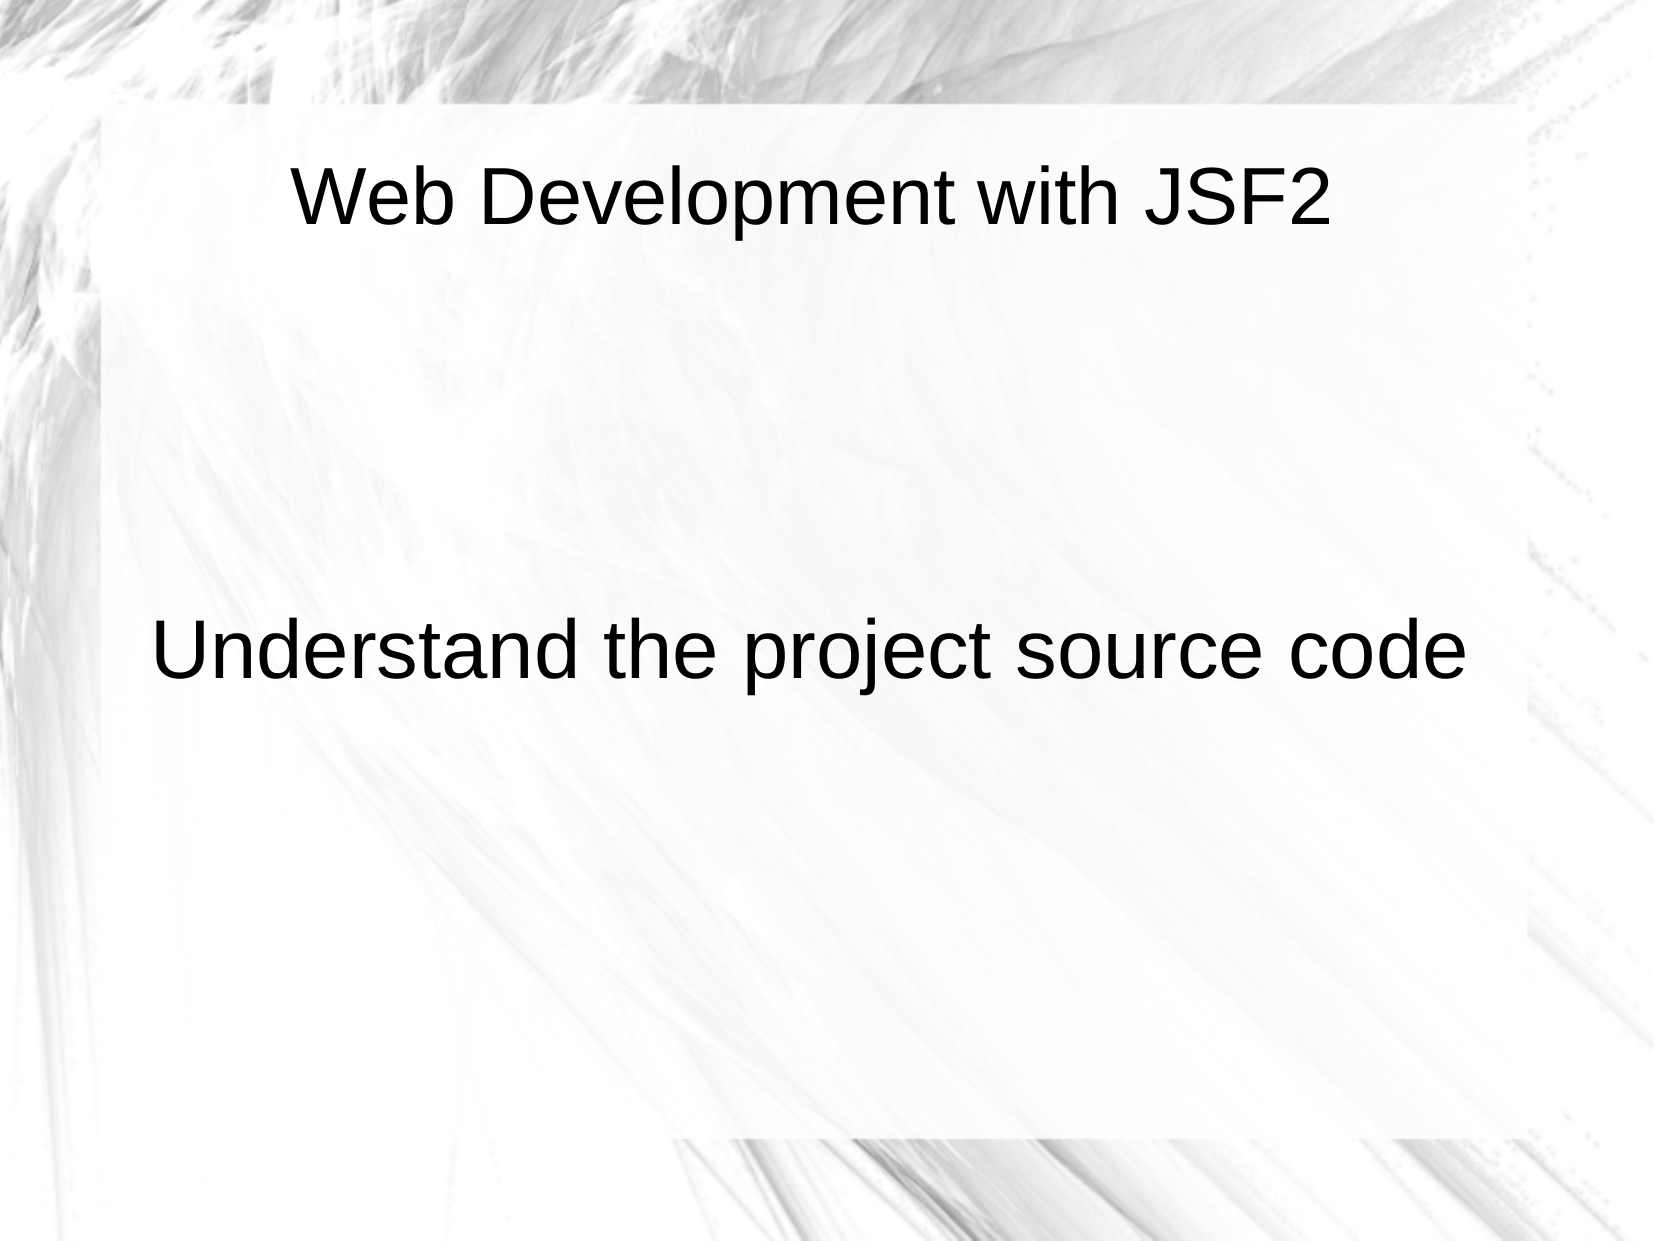

# Web Development with JSF2
Understand the project source code